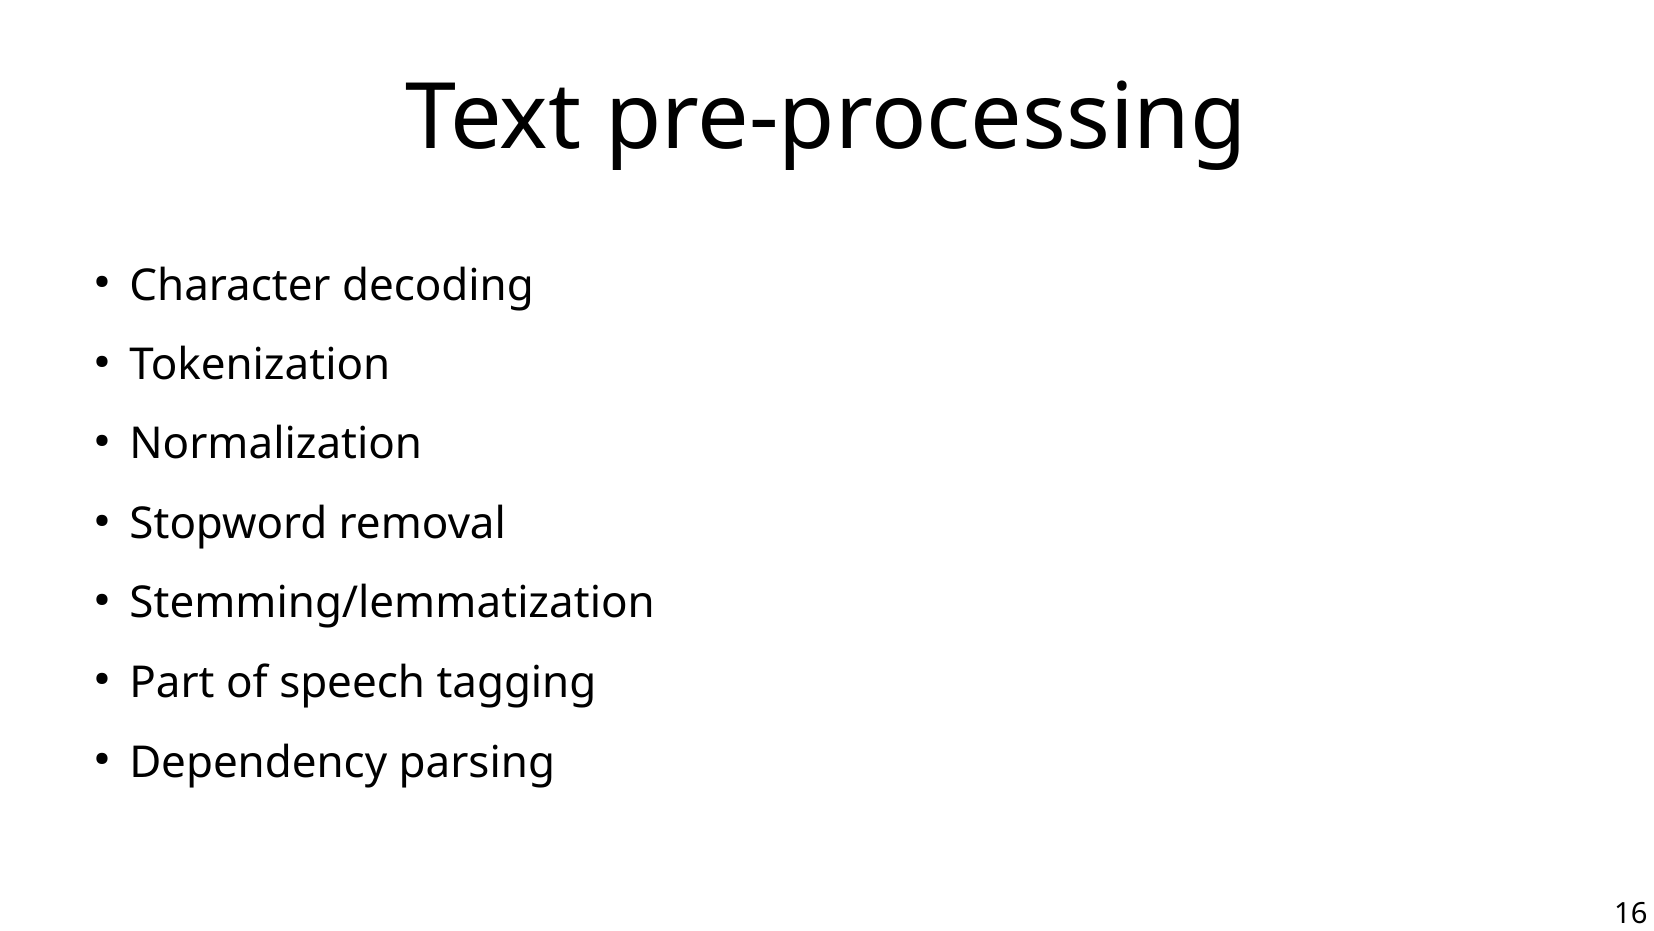

# Text pre-processing
Character decoding
Tokenization
Normalization
Stopword removal
Stemming/lemmatization
Part of speech tagging
Dependency parsing
16